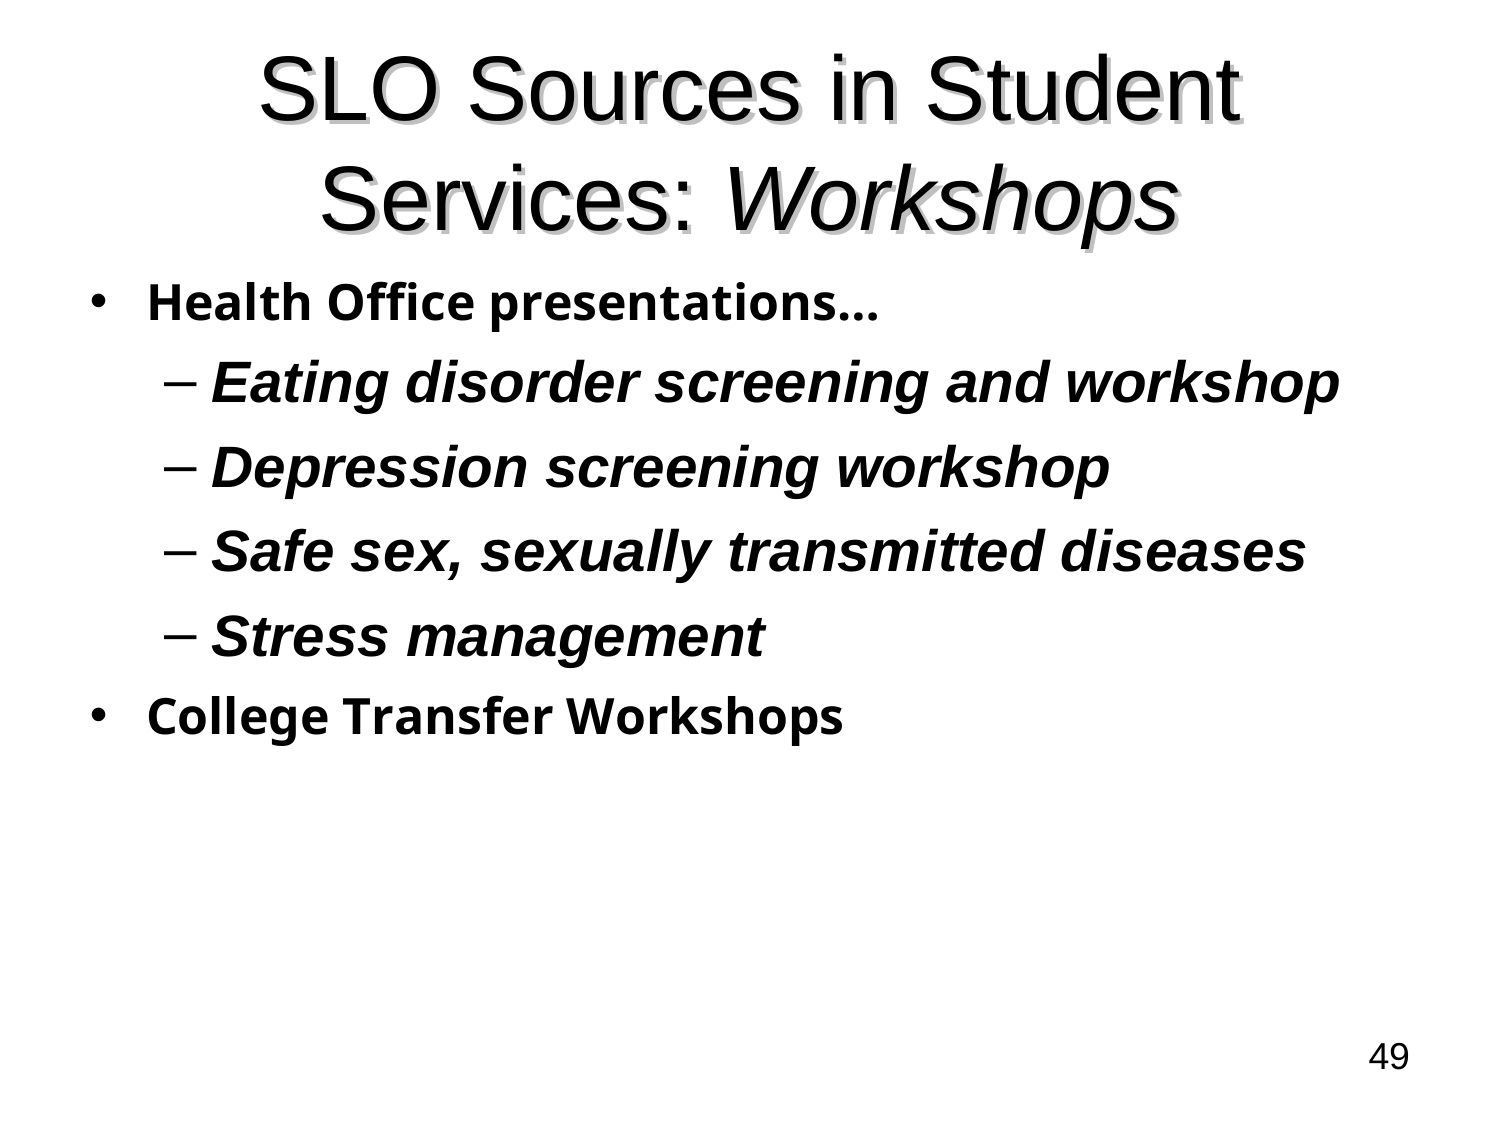

# SLO Sources in Student Services: Workshops
Health Office presentations…
Eating disorder screening and workshop
Depression screening workshop
Safe sex, sexually transmitted diseases
Stress management
College Transfer Workshops
49